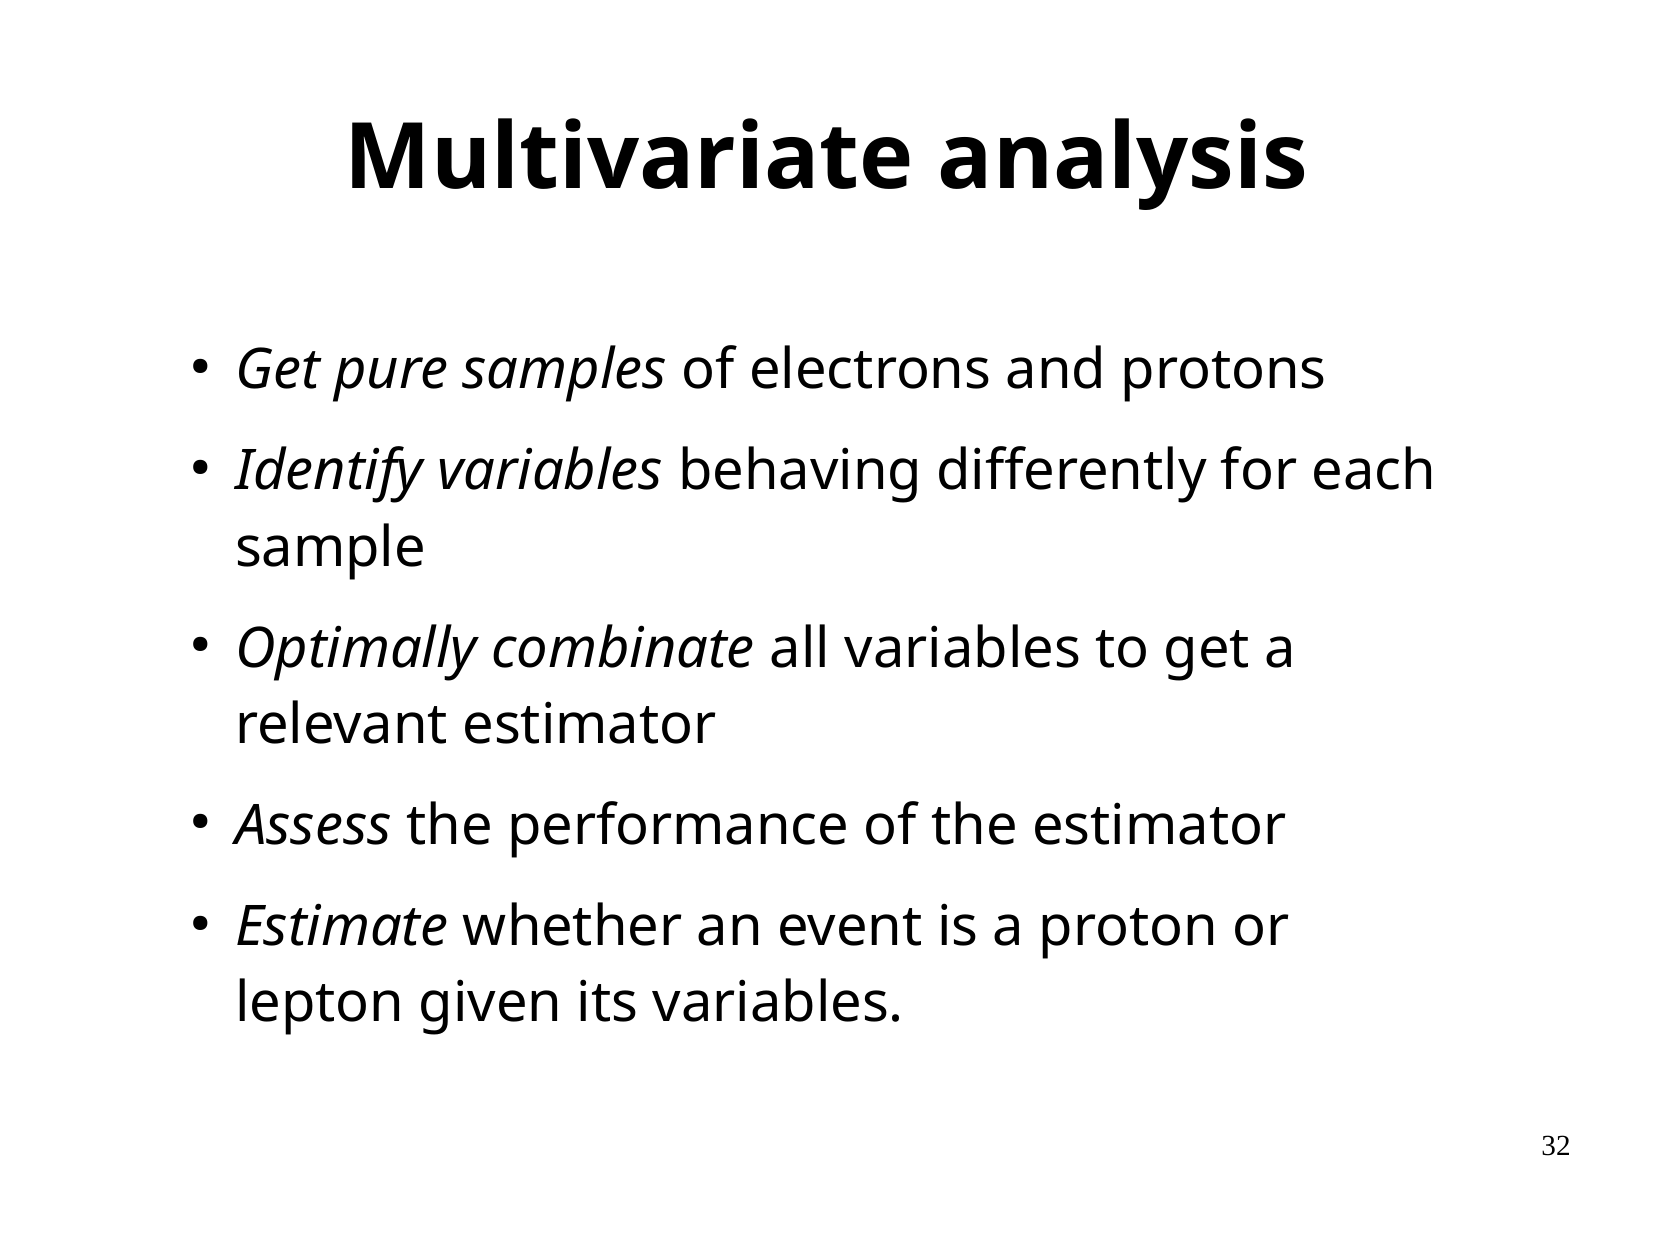

# Multivariate analysis
Get pure samples of electrons and protons
Identify variables behaving differently for each sample
Optimally combinate all variables to get a relevant estimator
Assess the performance of the estimator
Estimate whether an event is a proton or lepton given its variables.
32